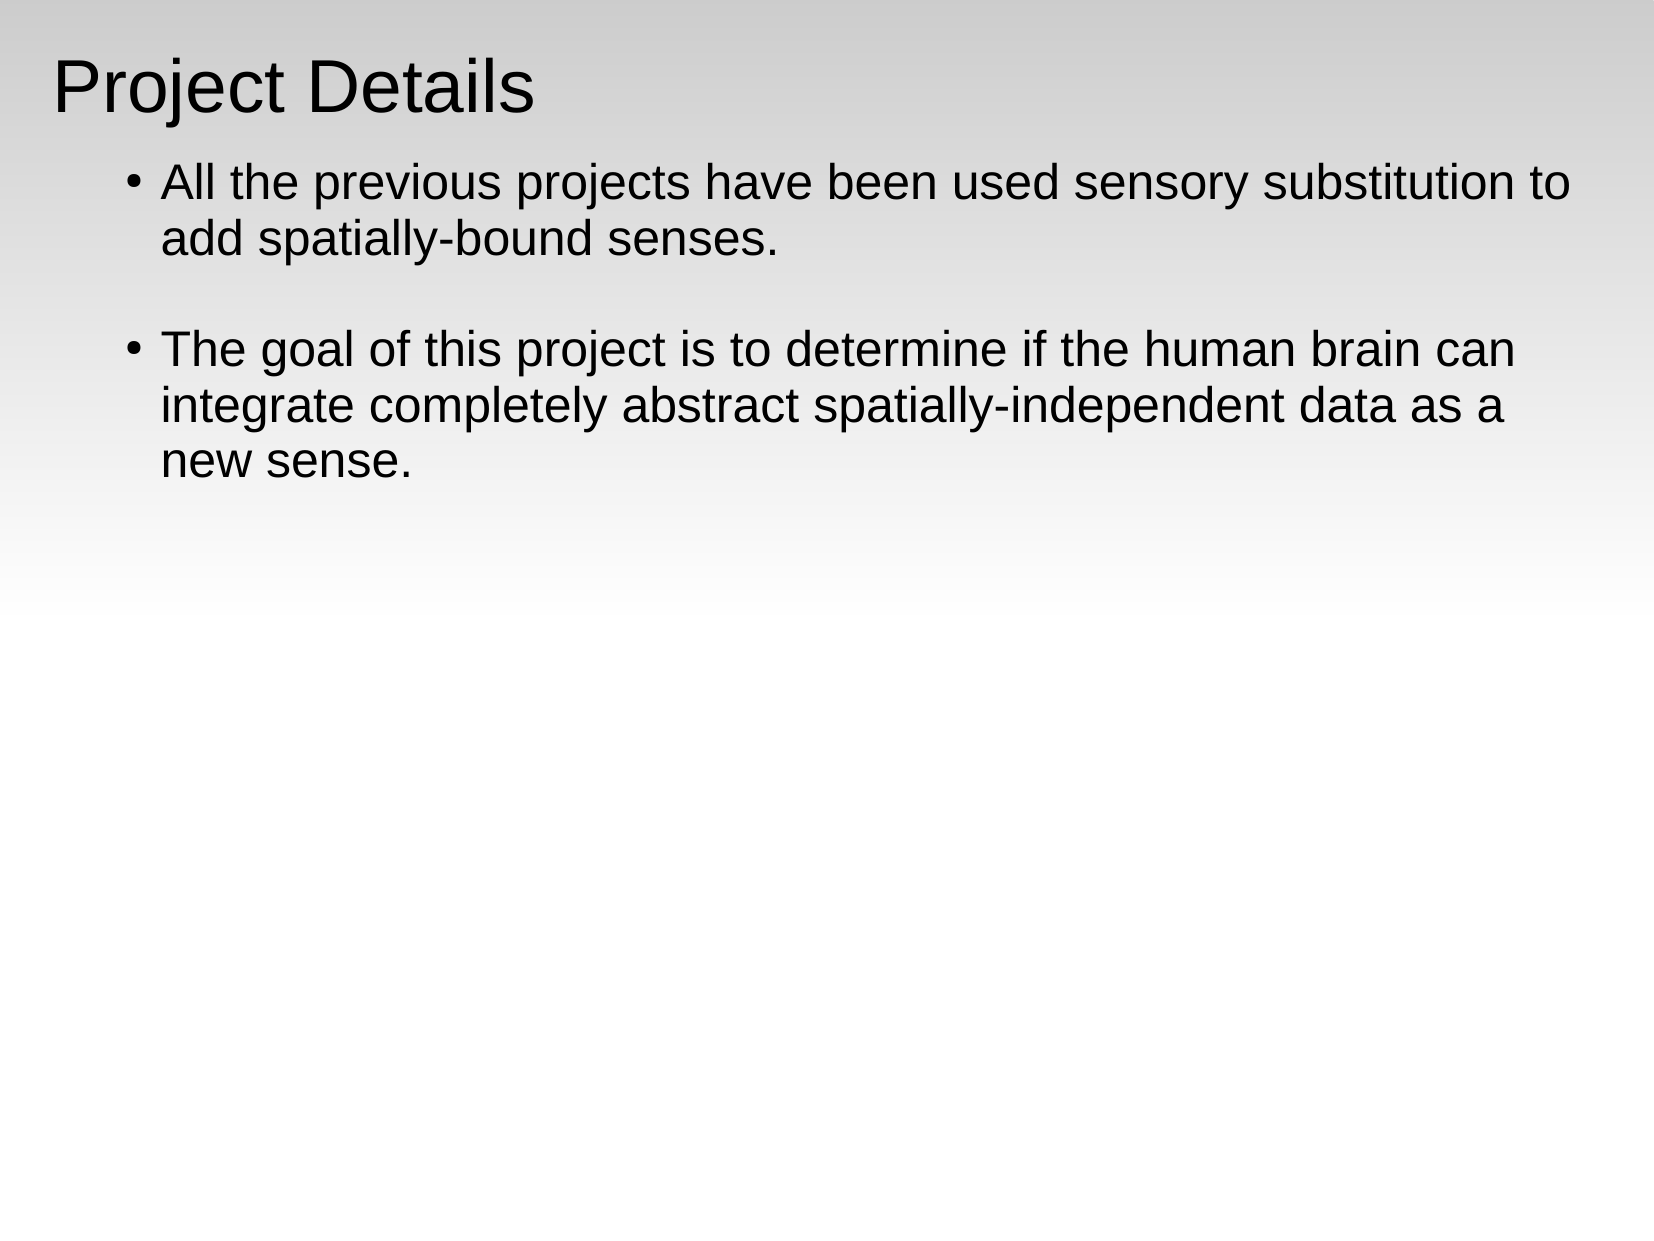

Project Details
All the previous projects have been used sensory substitution to add spatially-bound senses.
The goal of this project is to determine if the human brain can integrate completely abstract spatially-independent data as a new sense.